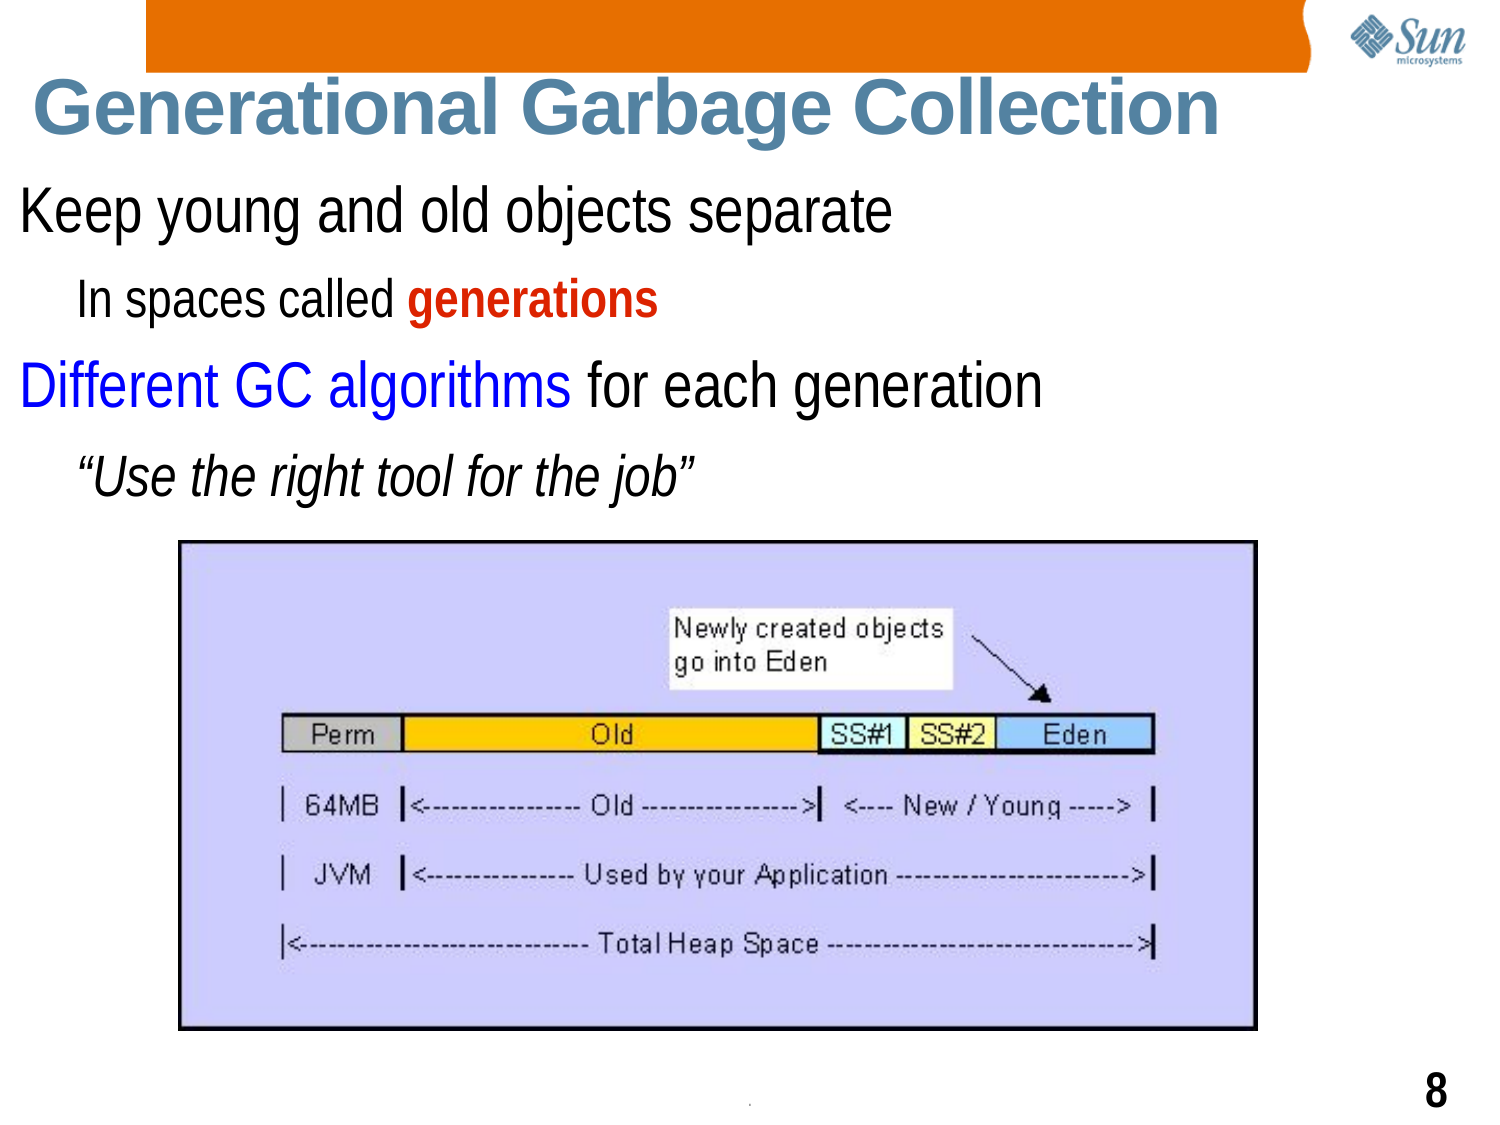

# Generational Garbage Collection
Keep young and old objects separate
In spaces called generations
Different GC algorithms for each generation
“Use the right tool for the job”